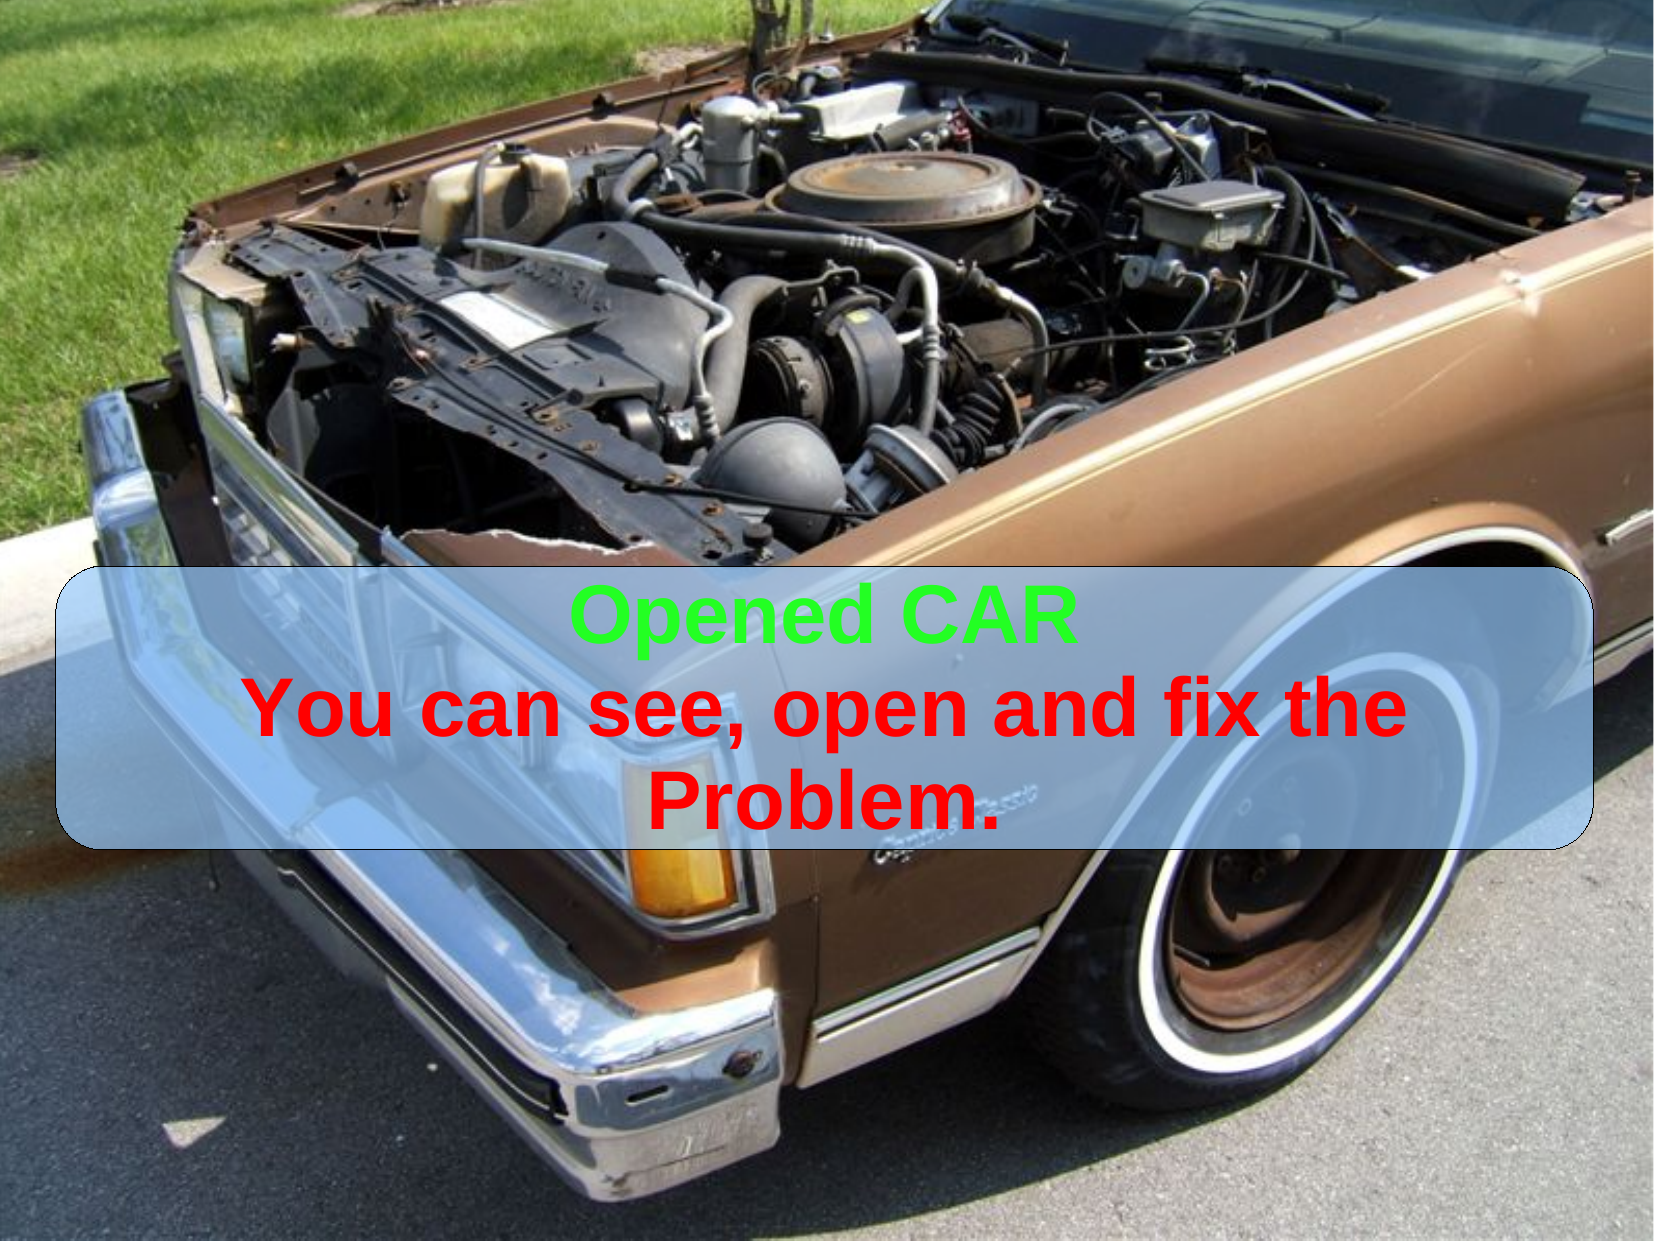

Opened CAR
You can see, open and fix the Problem.